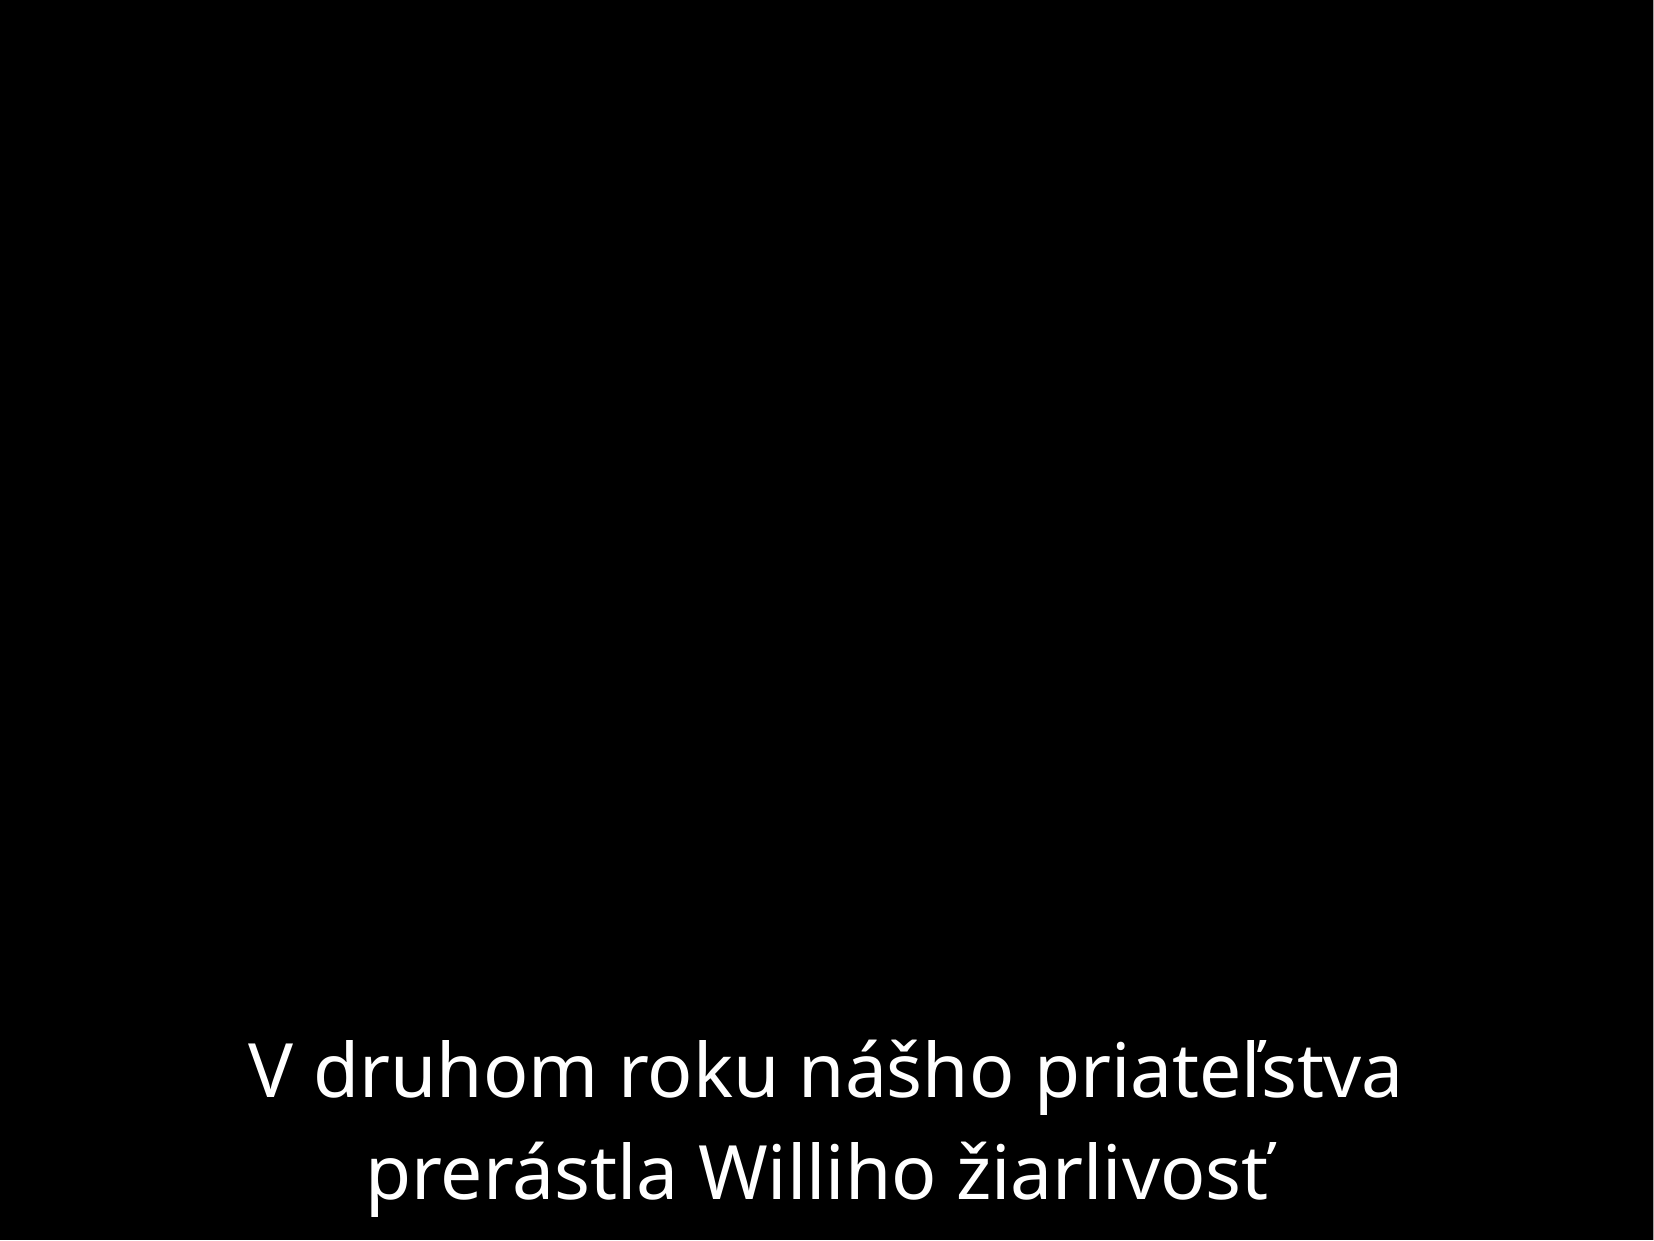

# V druhom roku nášho priateľstva prerástla Williho žiarlivosť